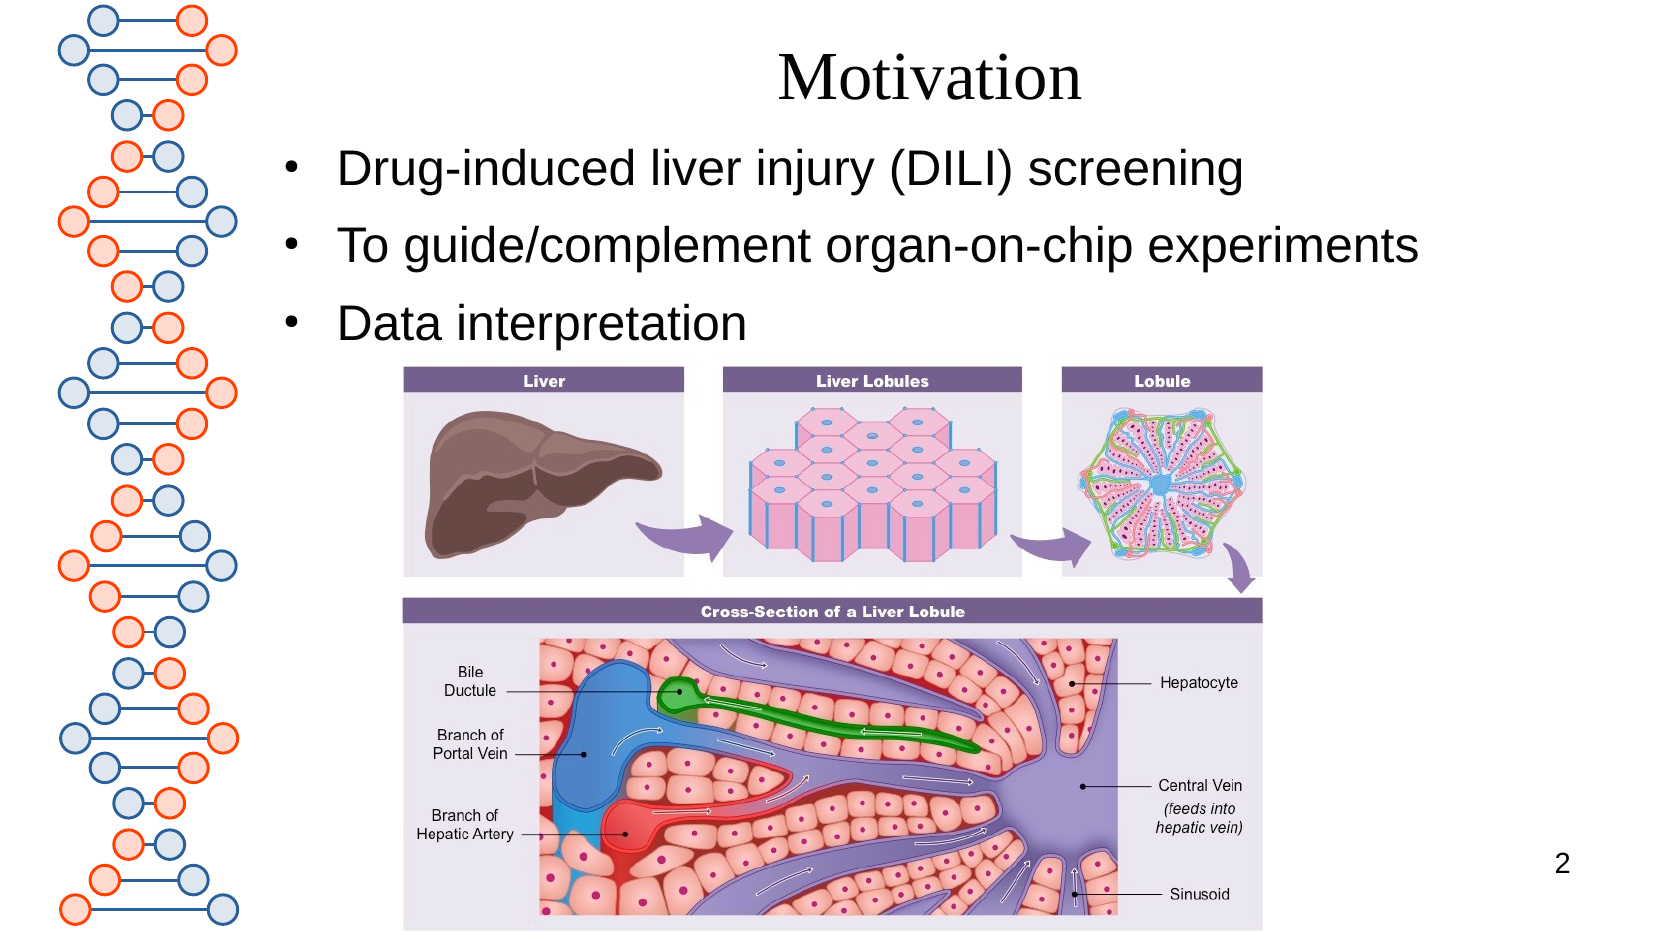

# Motivation
Drug-induced liver injury (DILI) screening
To guide/complement organ-on-chip experiments
Data interpretation
2